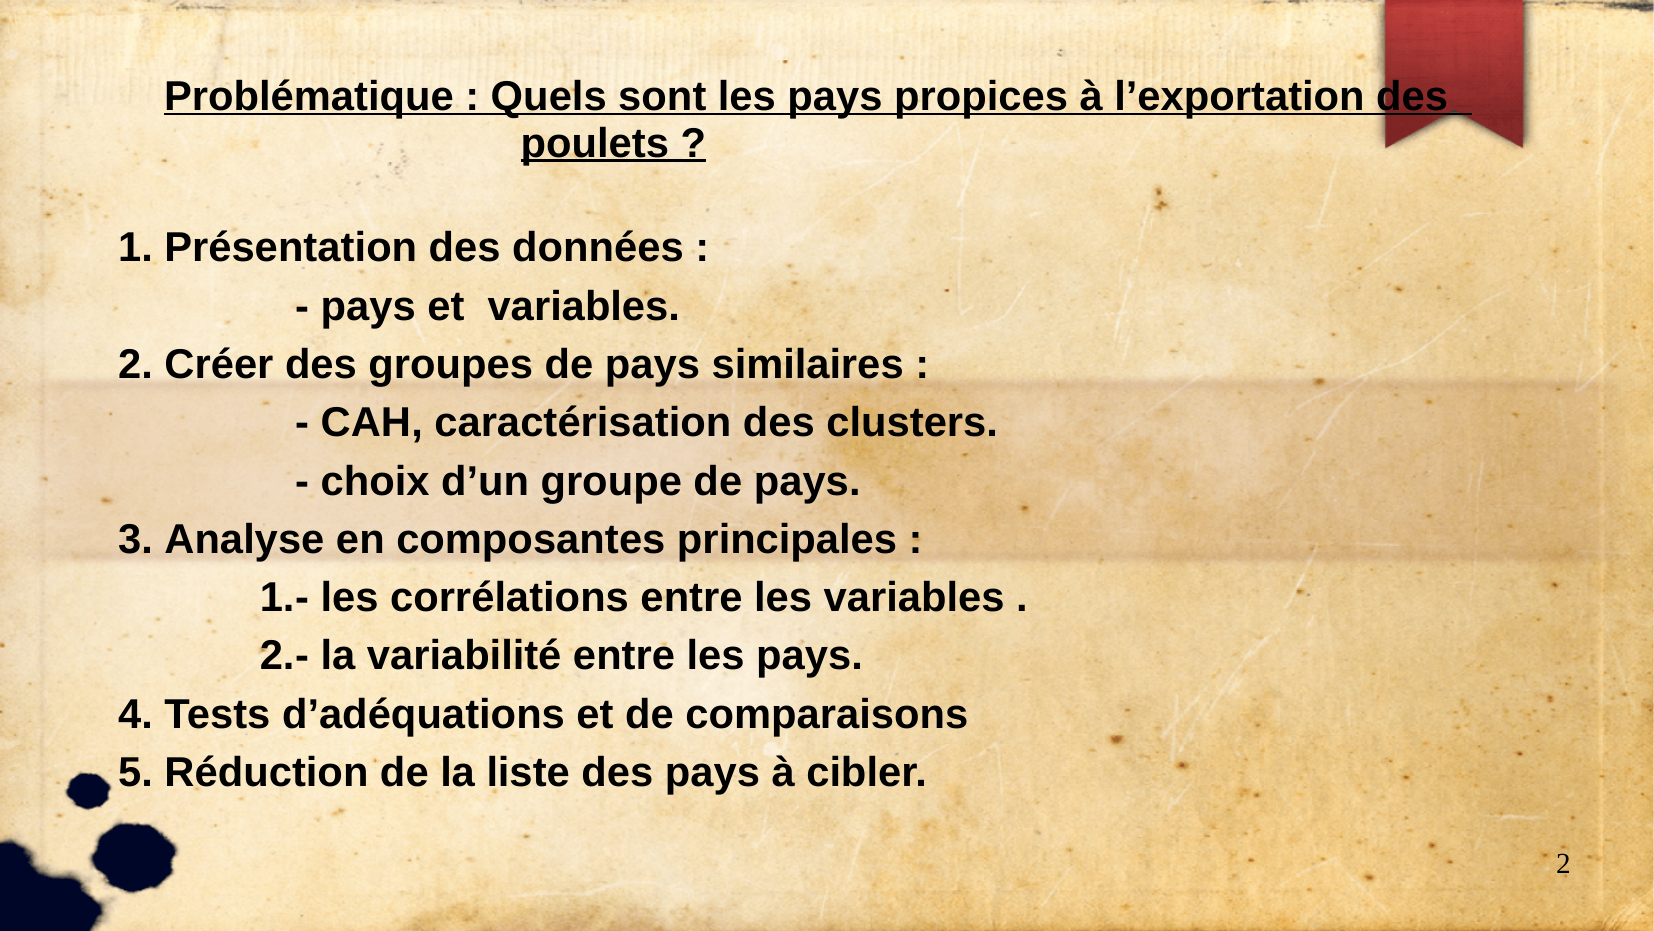

#
 Problématique : Quels sont les pays propices à l’exportation des
 poulets ?
 Présentation des données :
- pays et variables.
 Créer des groupes de pays similaires :
- CAH, caractérisation des clusters.
- choix d’un groupe de pays.
 Analyse en composantes principales :
- les corrélations entre les variables .
- la variabilité entre les pays.
 Tests d’adéquations et de comparaisons
 Réduction de la liste des pays à cibler.
2